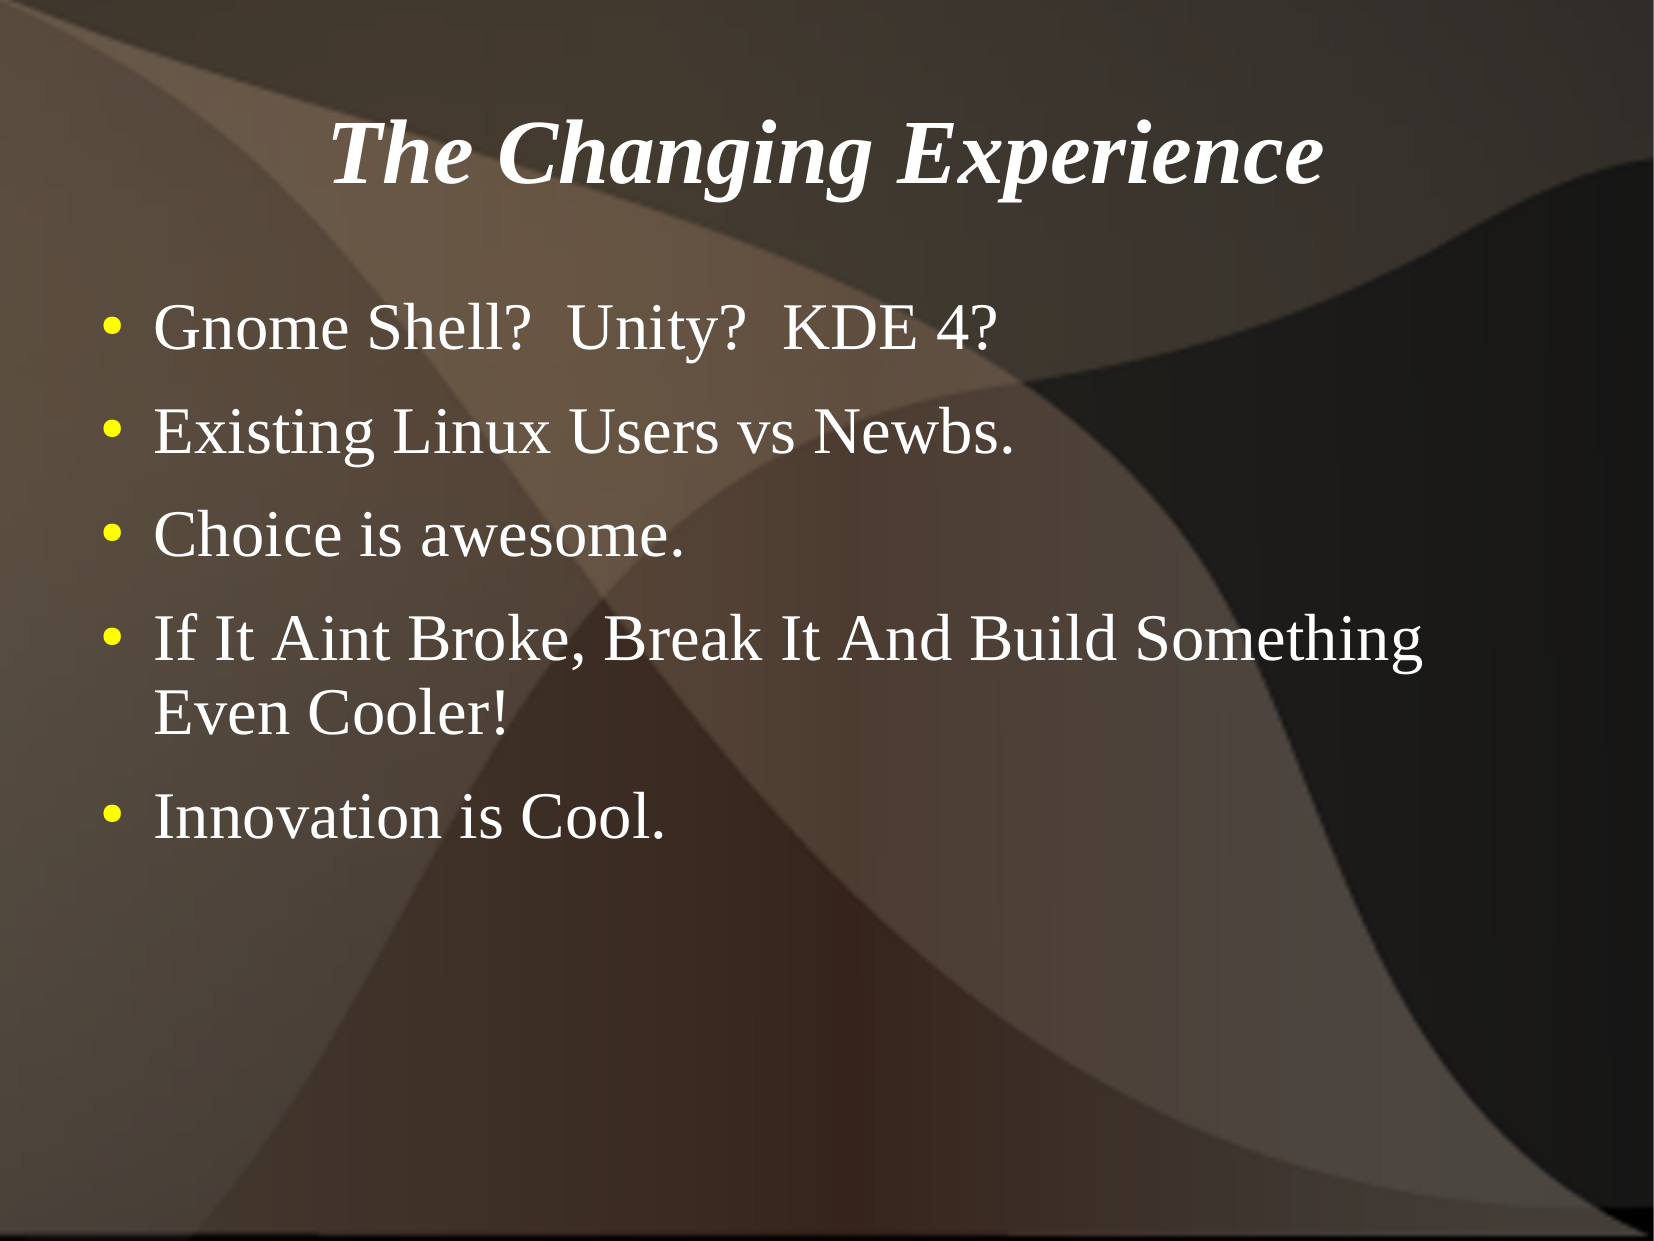

# The Changing Experience
Gnome Shell? Unity? KDE 4?
Existing Linux Users vs Newbs.
Choice is awesome.
If It Aint Broke, Break It And Build Something Even Cooler!
Innovation is Cool.